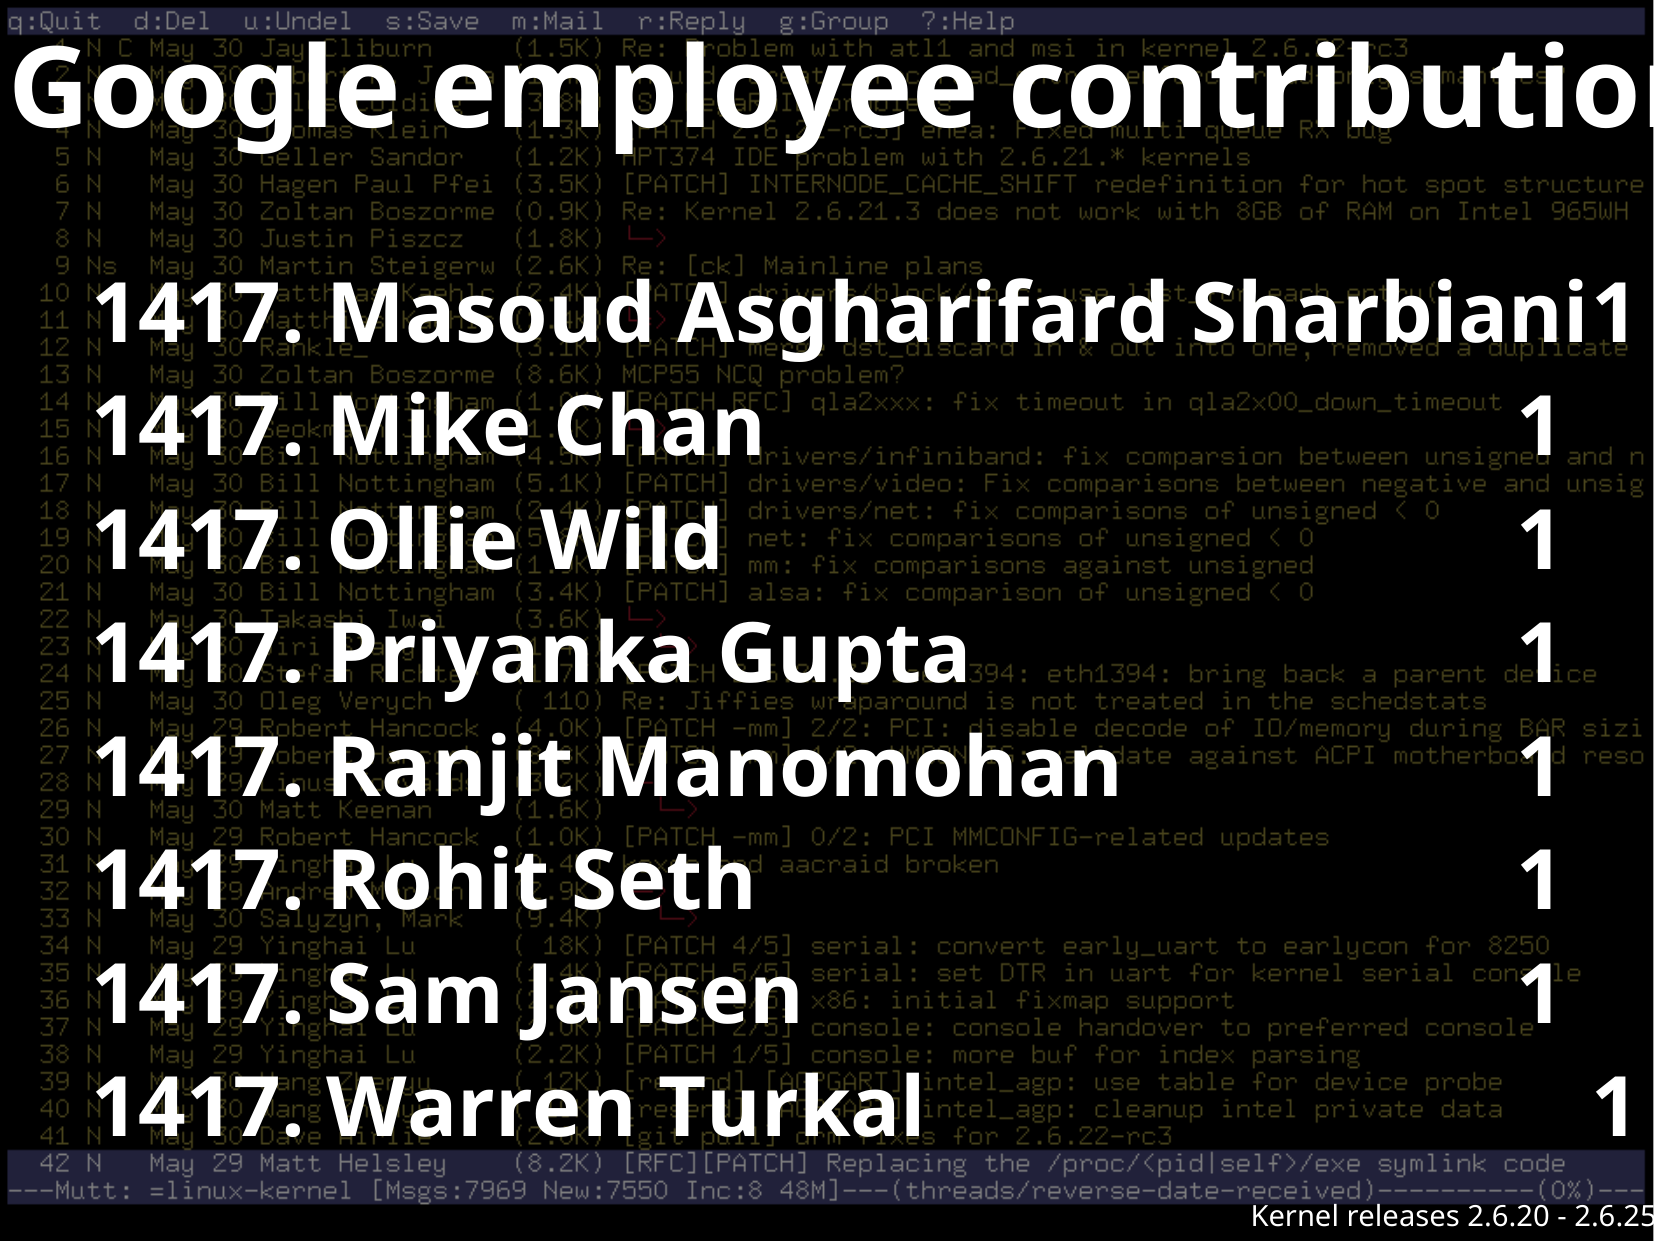

Google employee contributions
1417. Masoud Asgharifard Sharbiani	1
1417. Mike Chan											1
1417. Ollie Wild											1
1417. Priyanka Gupta								1
1417. Ranjit Manomohan						1
1417. Rohit Seth											1
1417. Sam Jansen										1
1417. Warren Turkal									1
Kernel releases 2.6.20 - 2.6.25